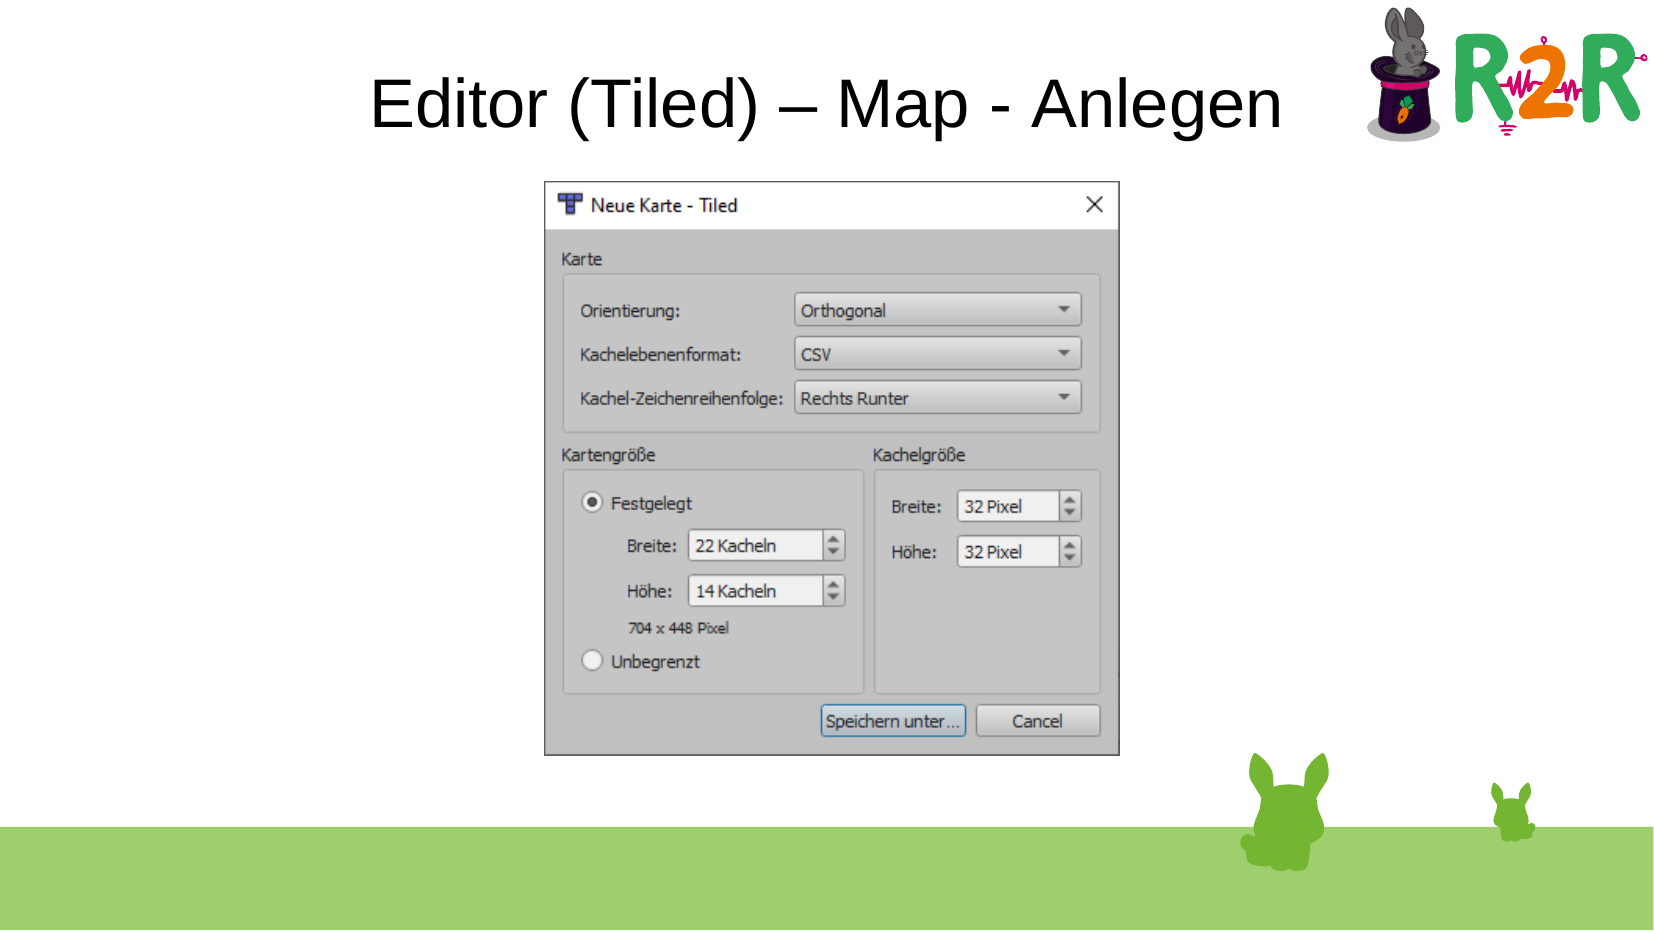

# Editor (Tiled) – Map - Anlegen